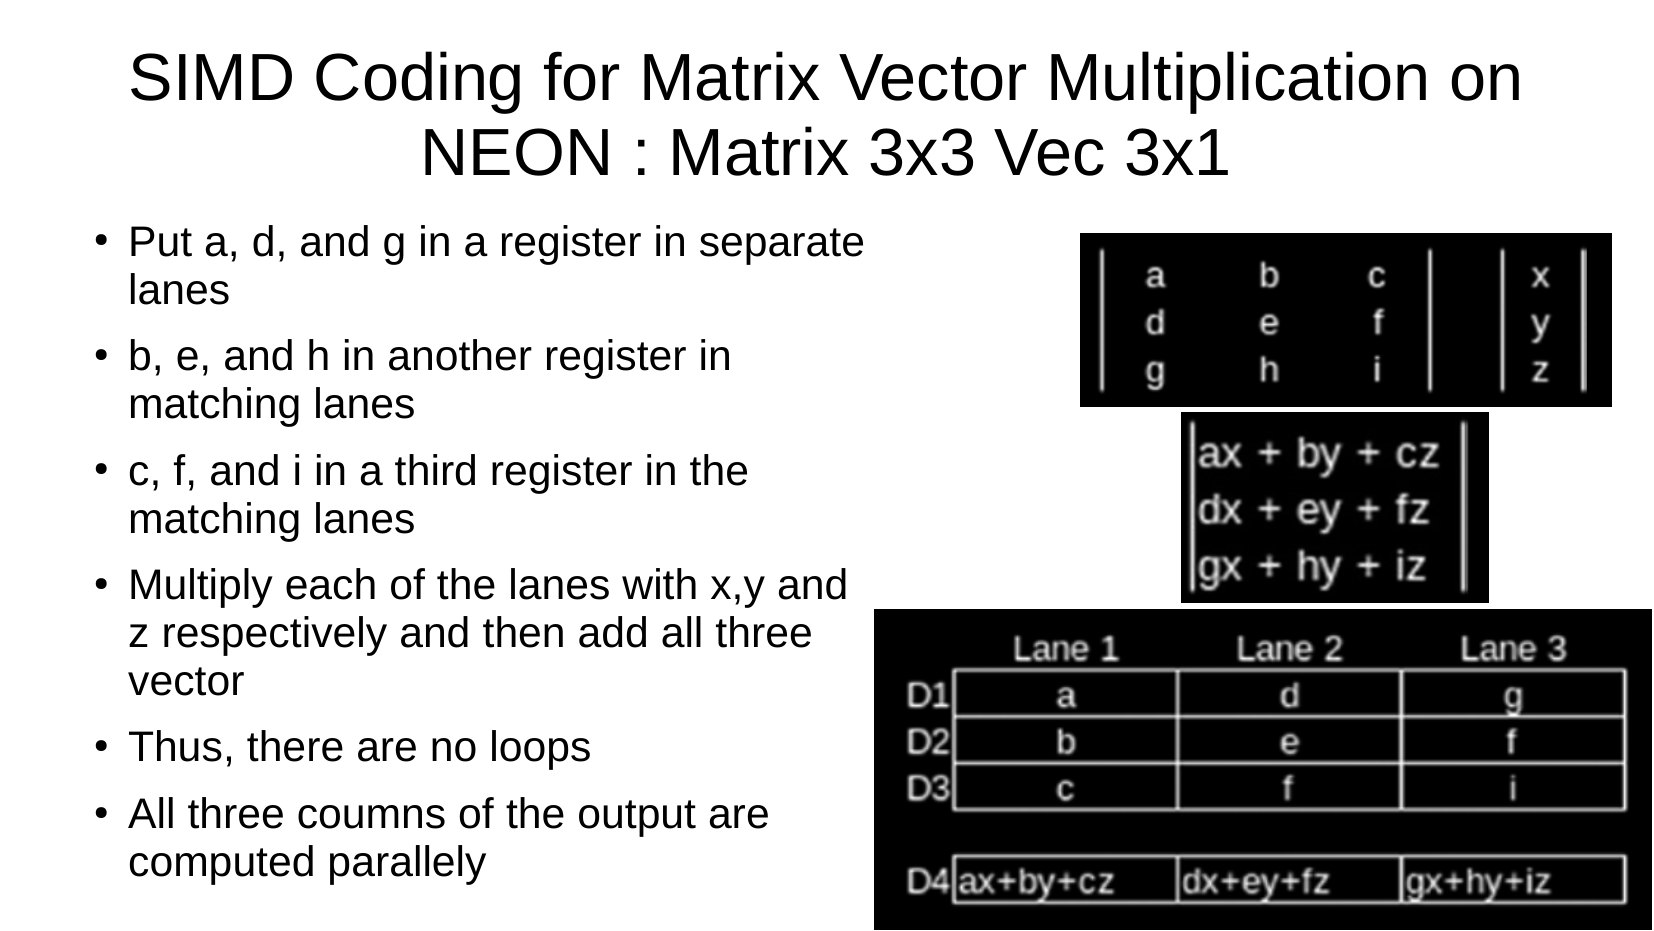

# SIMD Coding for Matrix Vector Multiplication on NEON : Matrix 3x3 Vec 3x1
Put a, d, and g in a register in separate lanes
b, e, and h in another register in matching lanes
c, f, and i in a third register in the matching lanes
Multiply each of the lanes with x,y and z respectively and then add all three vector
Thus, there are no loops
All three coumns of the output are computed parallely